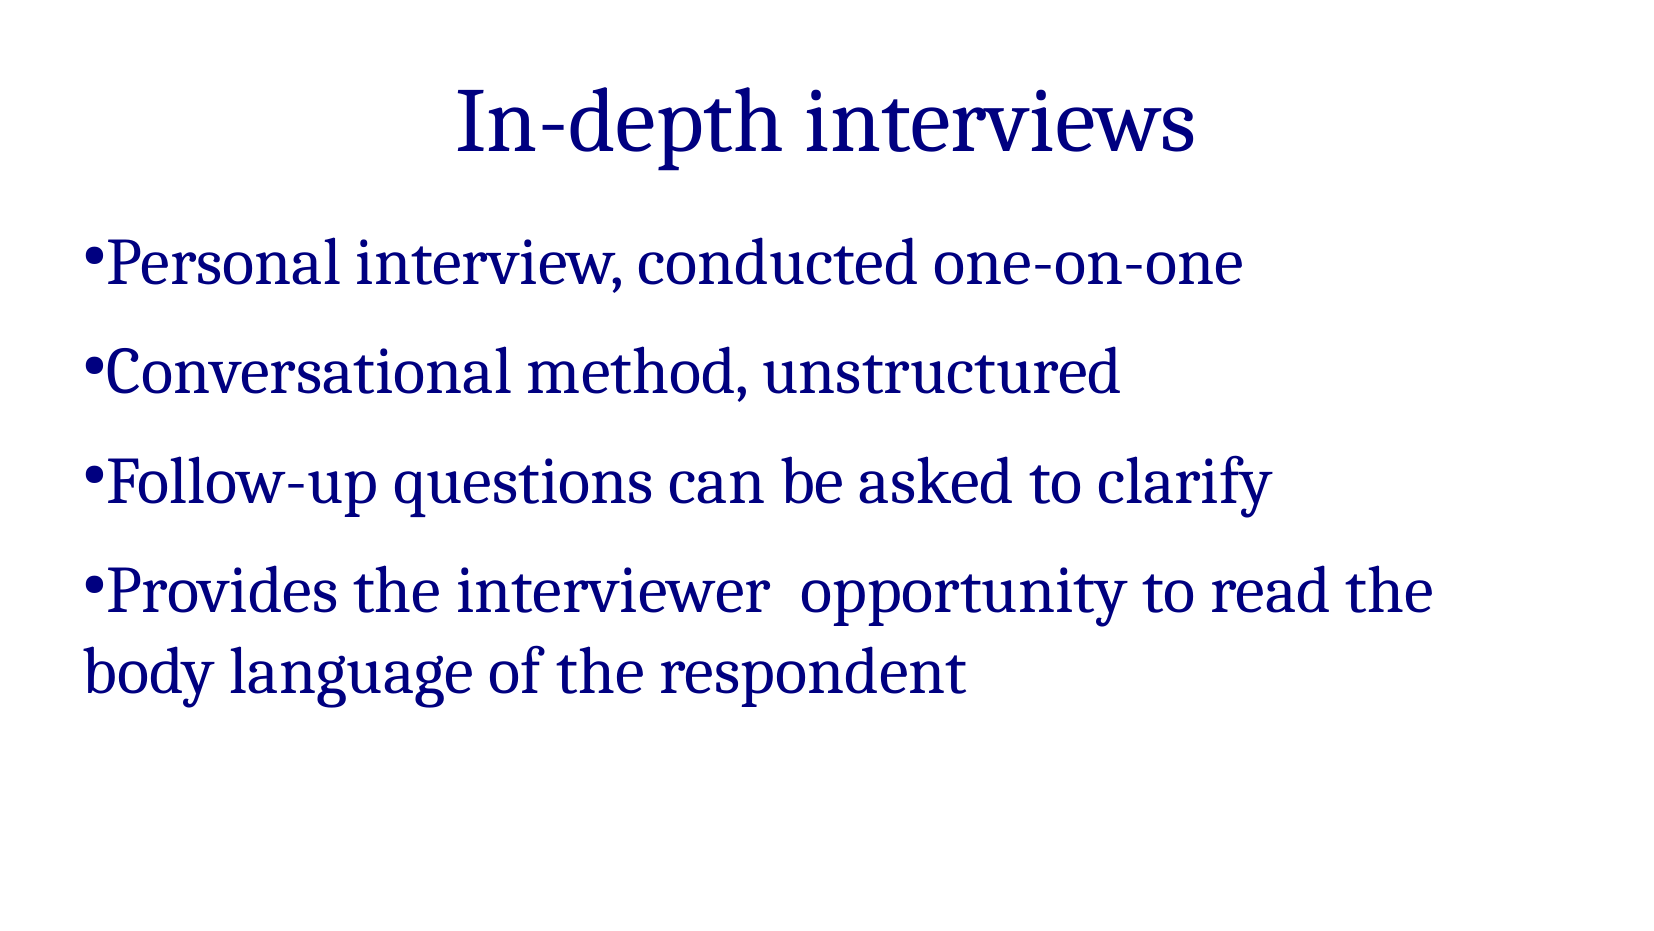

# In-depth interviews
Personal interview, conducted one-on-one
Conversational method, unstructured
Follow-up questions can be asked to clarify
Provides the interviewer opportunity to read the body language of the respondent